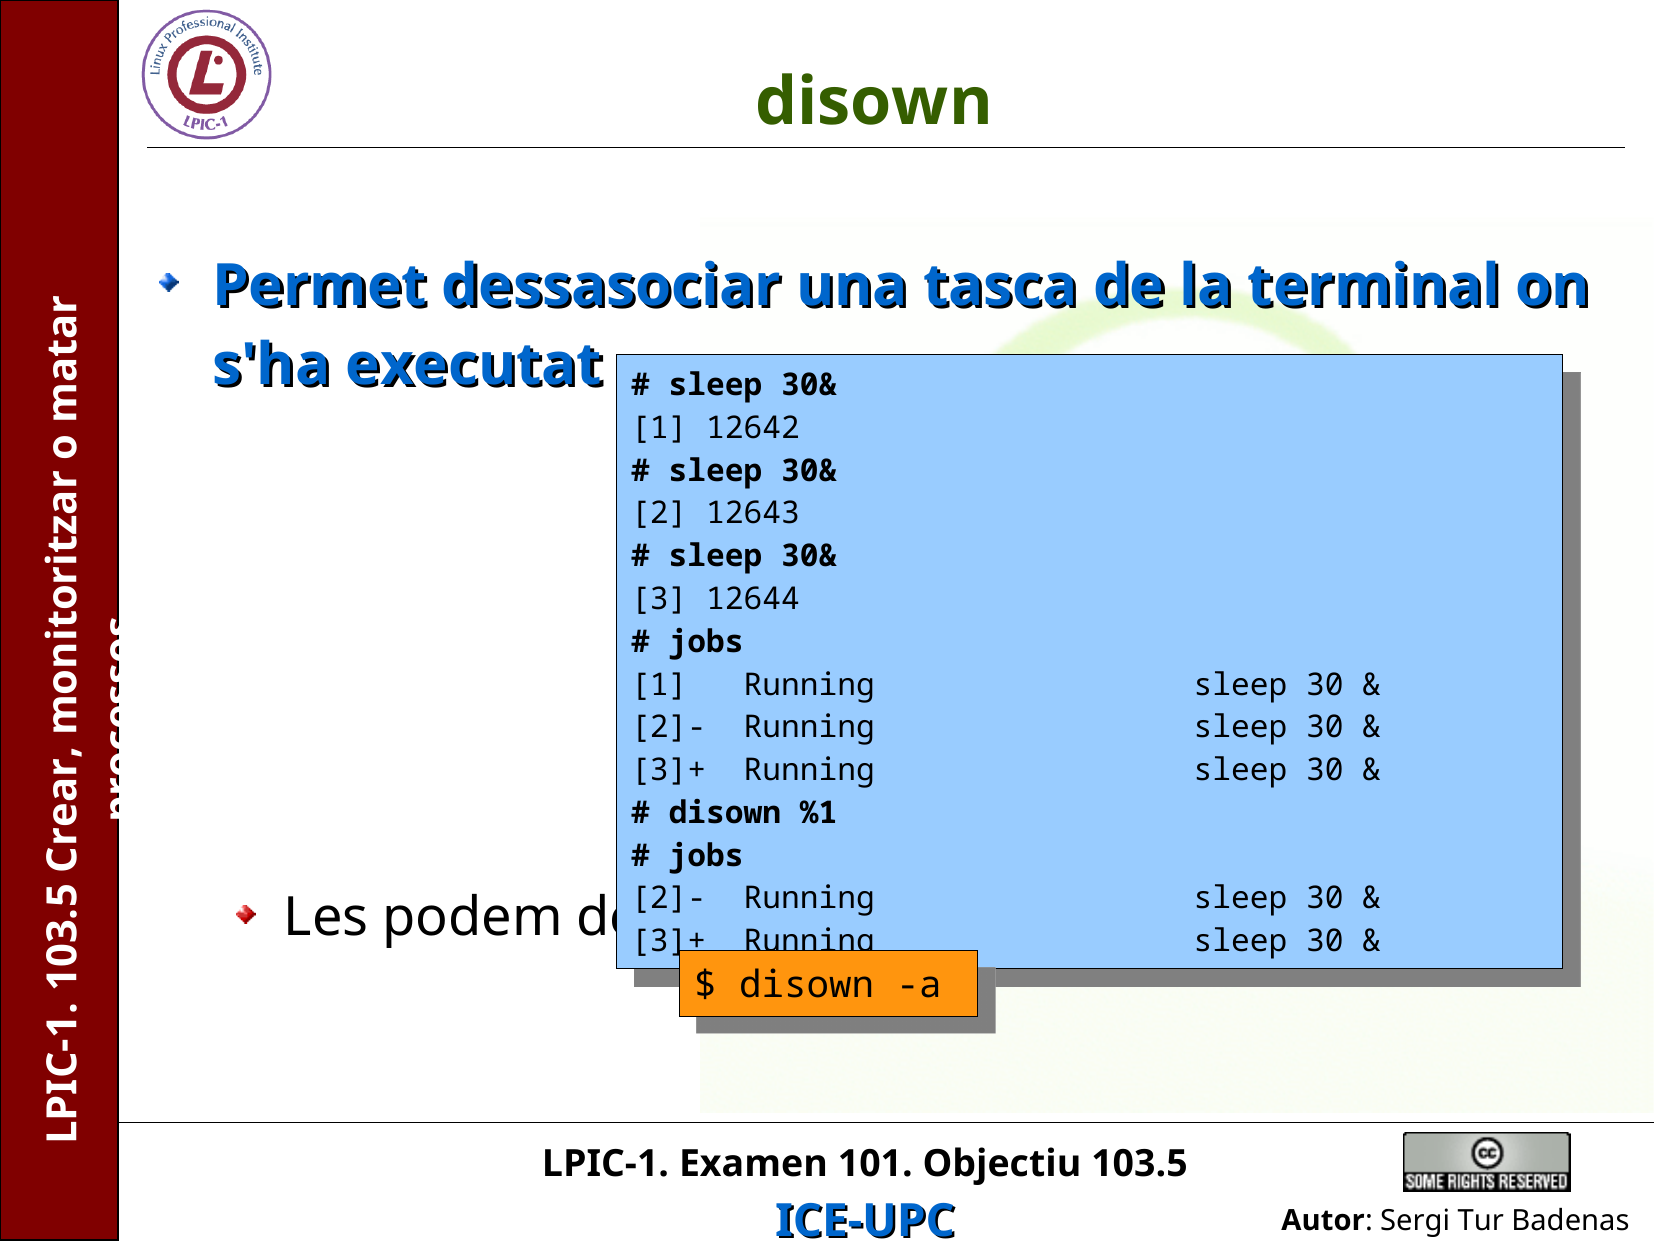

# disown
Permet dessasociar una tasca de la terminal on s'ha executat
Les podem dessasociar totes amb:
# sleep 30&
[1] 12642
# sleep 30&
[2] 12643
# sleep 30&
[3] 12644
# jobs
[1] Running sleep 30 &
[2]- Running sleep 30 &
[3]+ Running sleep 30 &
# disown %1
# jobs
[2]- Running sleep 30 &
[3]+ Running sleep 30 &
$ disown -a